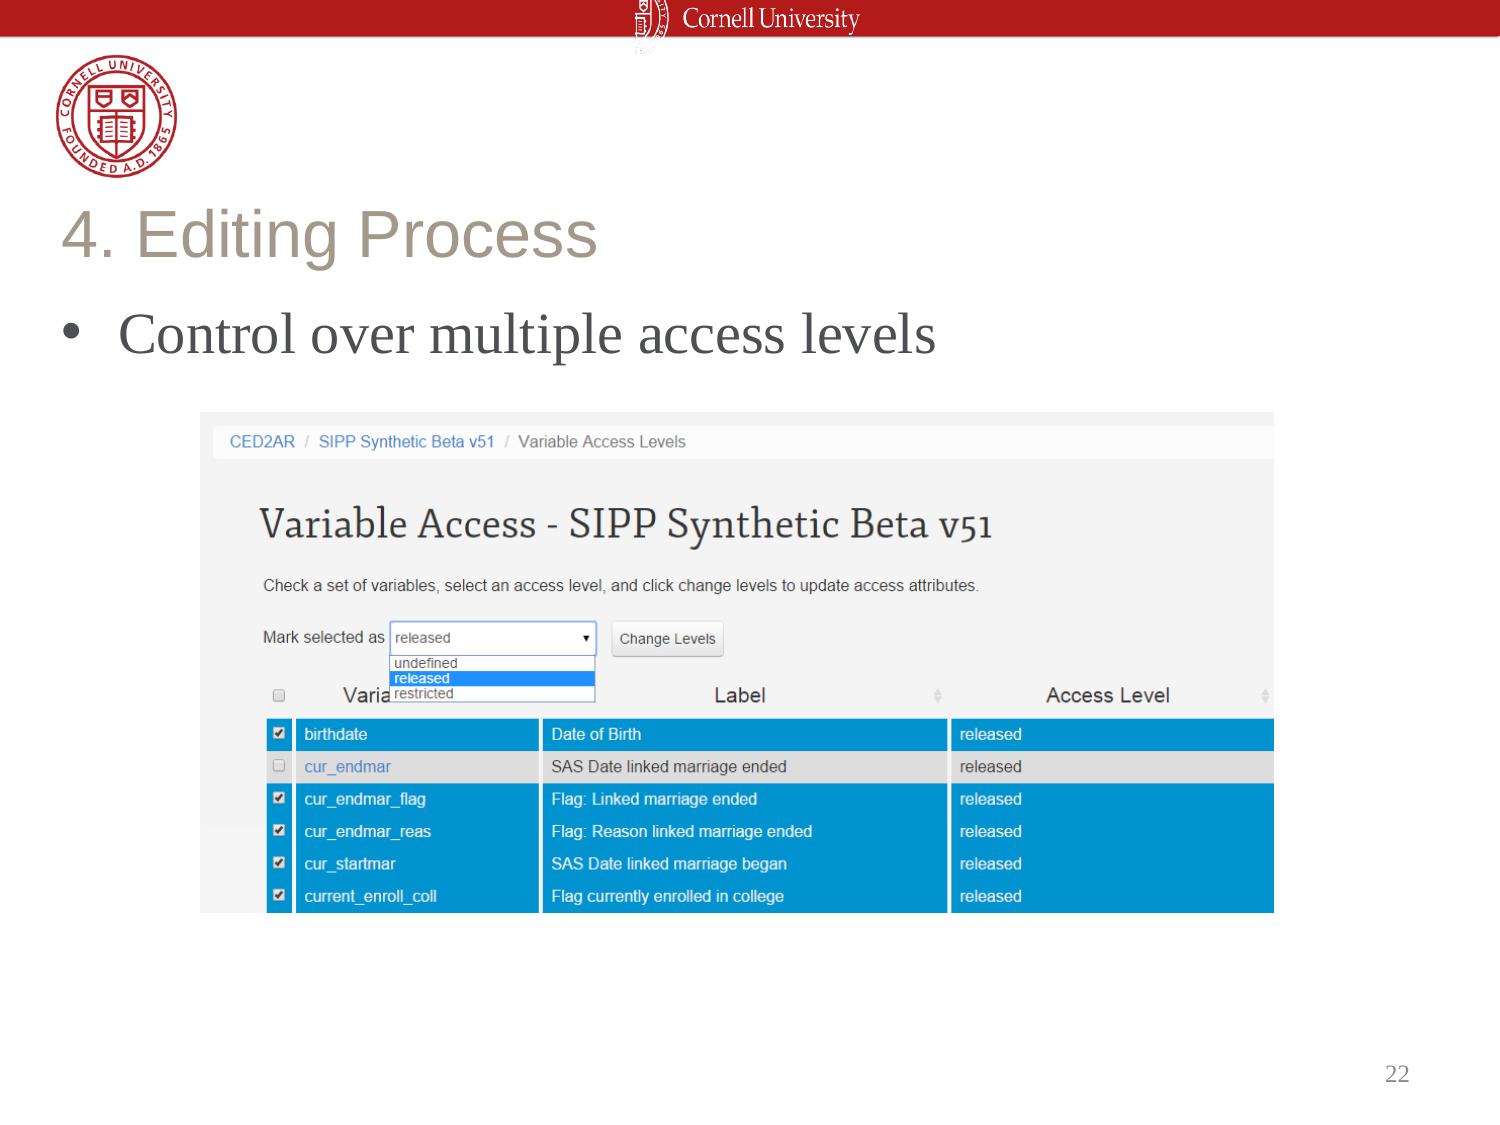

# 4. Editing Process
Control over multiple access levels